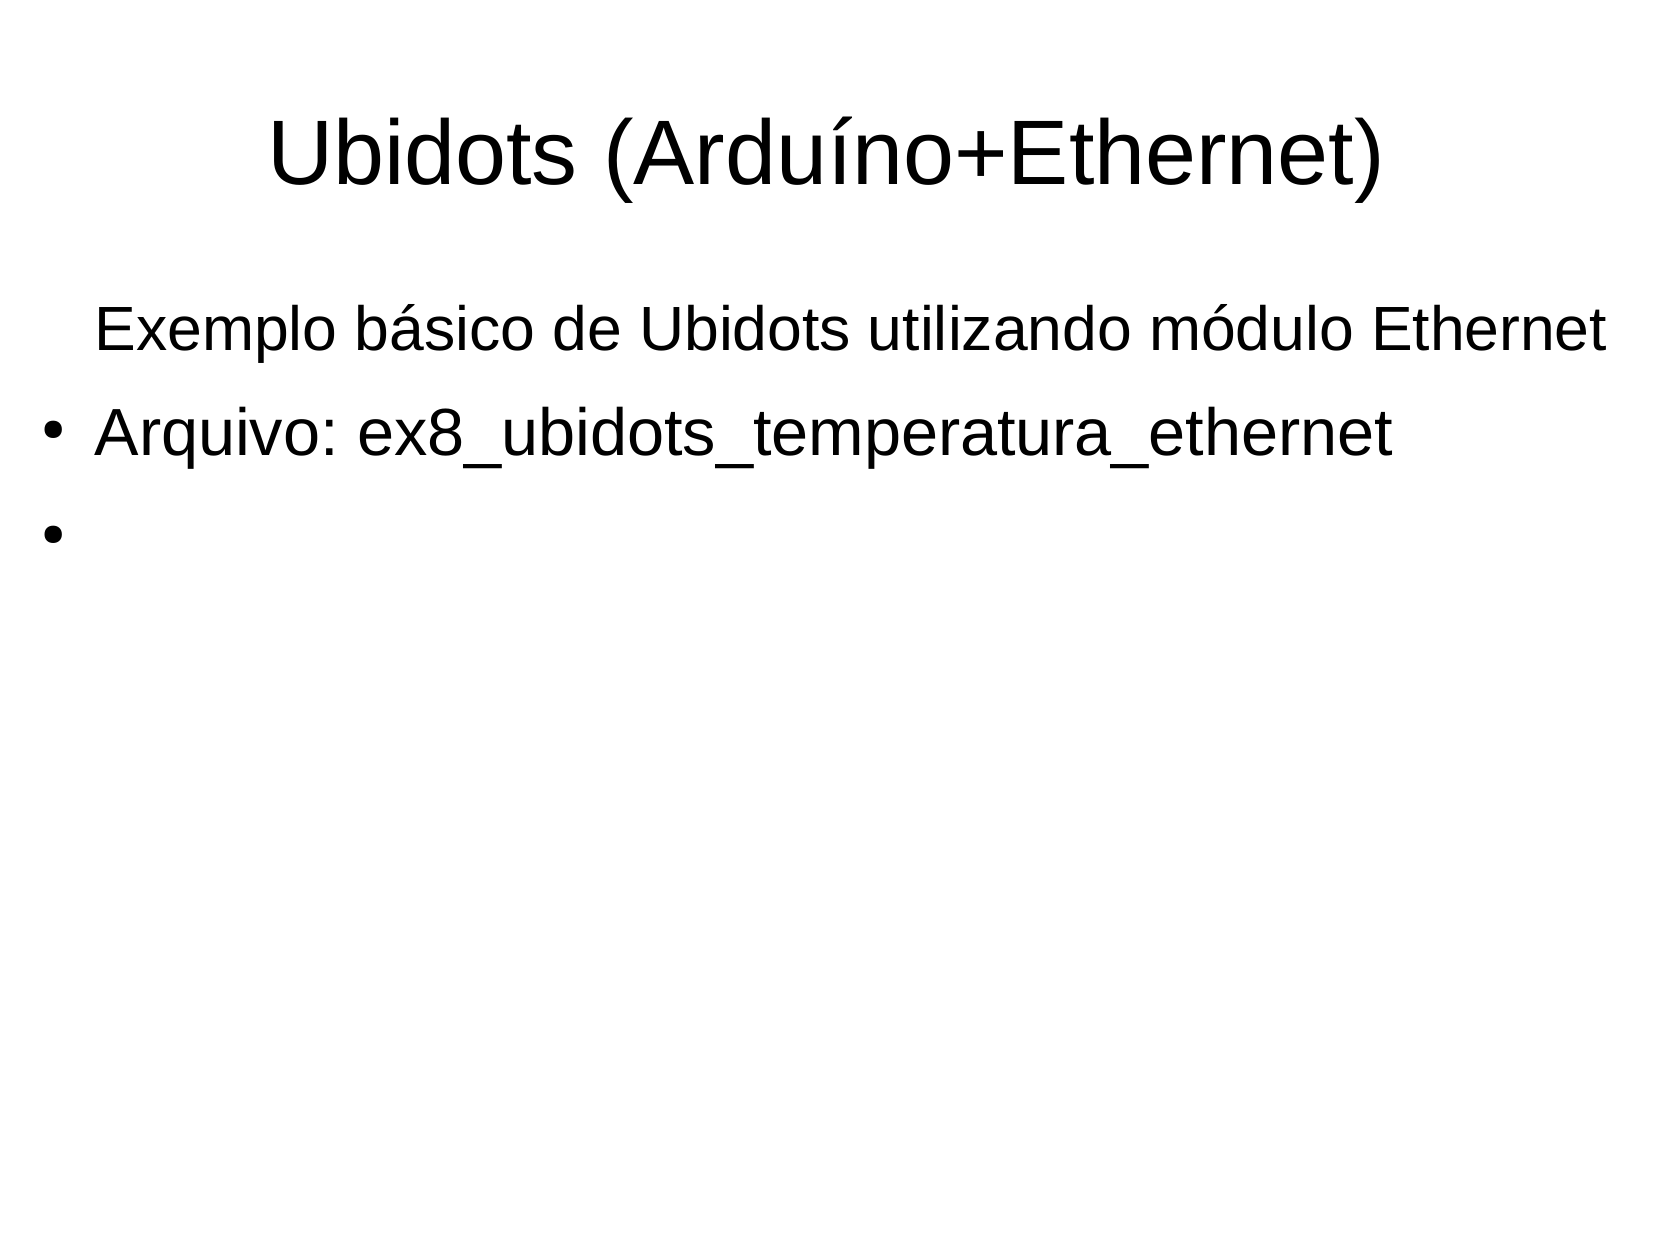

# Ubidots (Arduíno+Ethernet)
Exemplo básico de Ubidots utilizando módulo Ethernet
Arquivo: ex8_ubidots_temperatura_ethernet